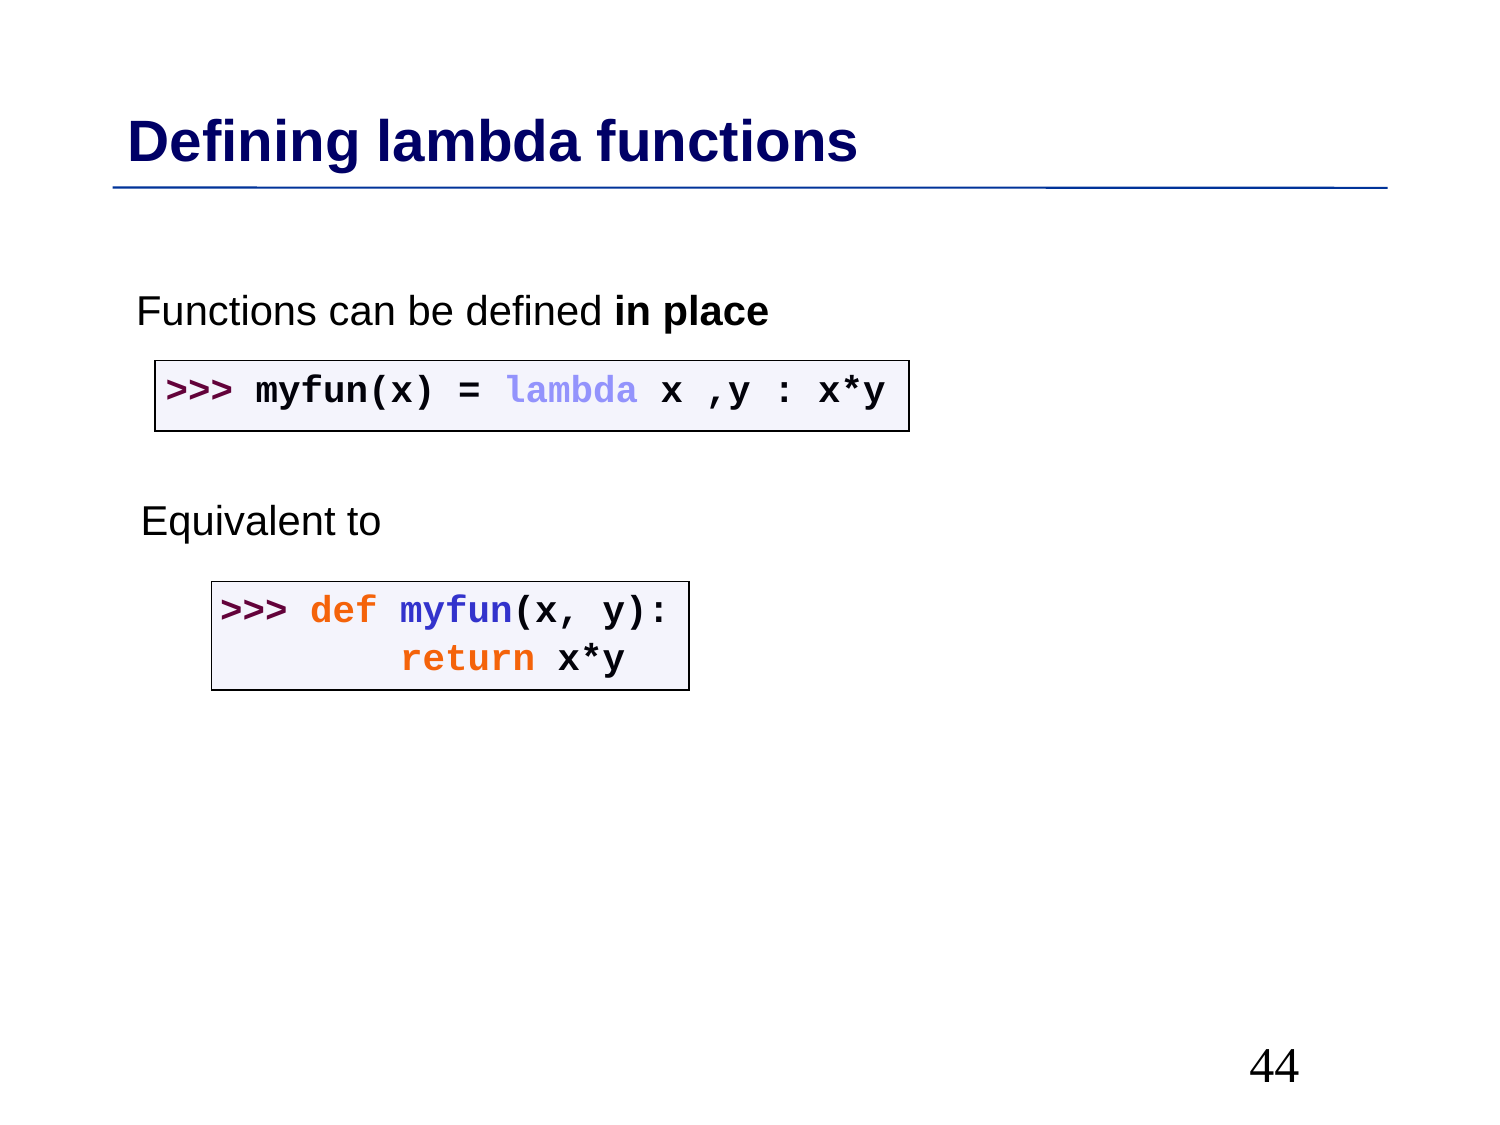

# Defining lambda functions
Functions can be defined in place
>>> myfun(x) = lambda x ,y : x*y
Equivalent to
>>> def myfun(x, y):
 return x*y